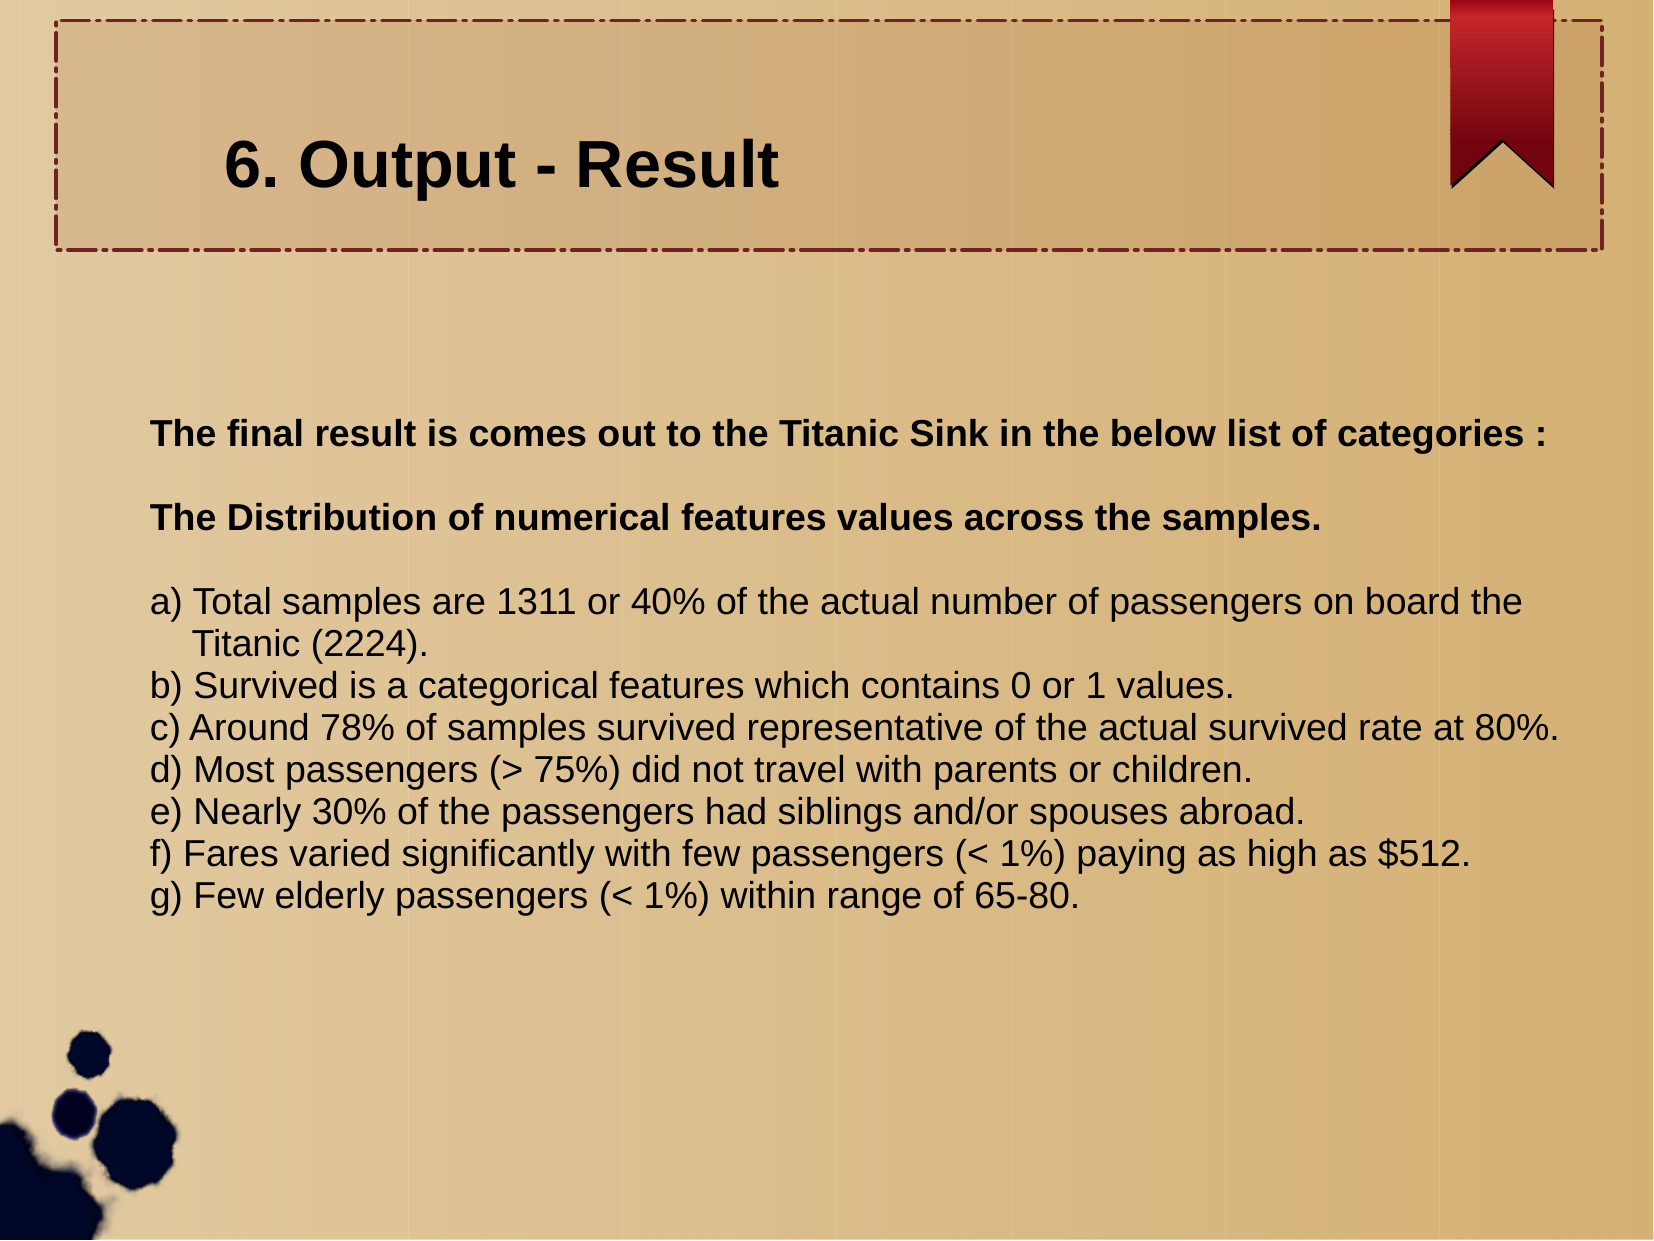

6. Output - Result
The final result is comes out to the Titanic Sink in the below list of categories :
The Distribution of numerical features values across the samples.
a) Total samples are 1311 or 40% of the actual number of passengers on board the
 Titanic (2224).
b) Survived is a categorical features which contains 0 or 1 values.
c) Around 78% of samples survived representative of the actual survived rate at 80%.
d) Most passengers (> 75%) did not travel with parents or children.
e) Nearly 30% of the passengers had siblings and/or spouses abroad.
f) Fares varied significantly with few passengers (< 1%) paying as high as $512.
g) Few elderly passengers (< 1%) within range of 65-80.